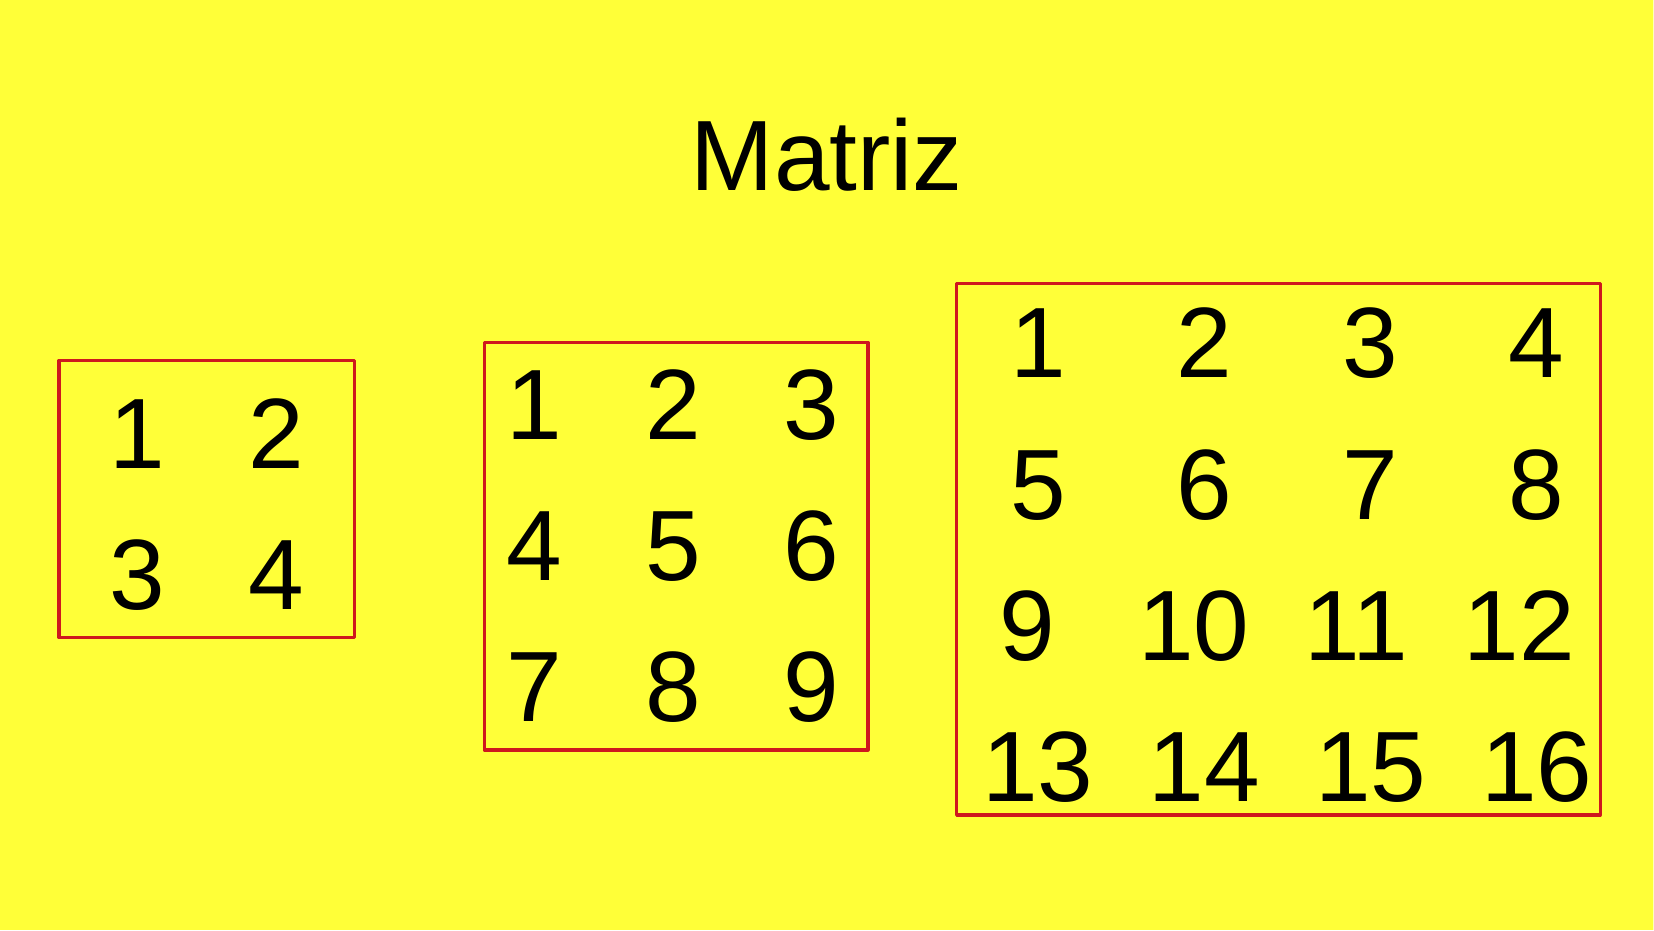

# Matriz
1 2 3 4
5 6 7 8
9 10 11 12
13 14 15 16
1 2
3 4
1 2 3
4 5 6
7 8 9